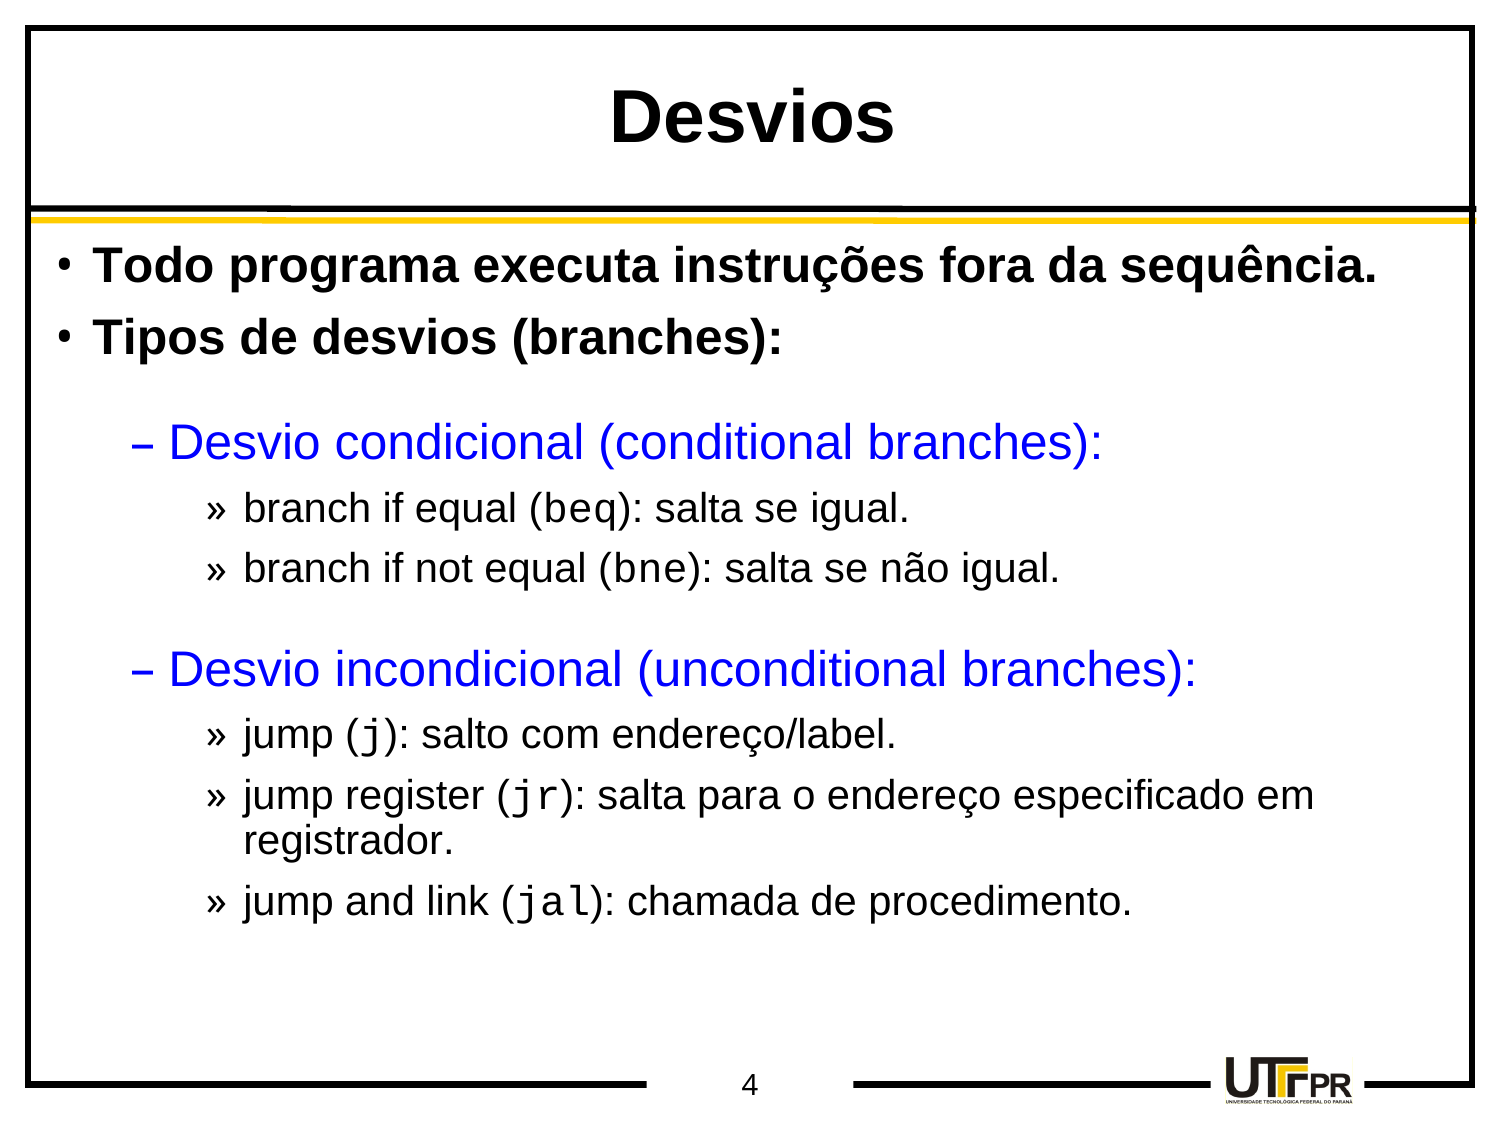

Desvios
# Todo programa executa instruções fora da sequência.
Tipos de desvios (branches):
Desvio condicional (conditional branches):
branch if equal (beq): salta se igual.
branch if not equal (bne): salta se não igual.
Desvio incondicional (unconditional branches):
jump (j): salto com endereço/label.
jump register (jr): salta para o endereço especificado em registrador.
jump and link (jal): chamada de procedimento.